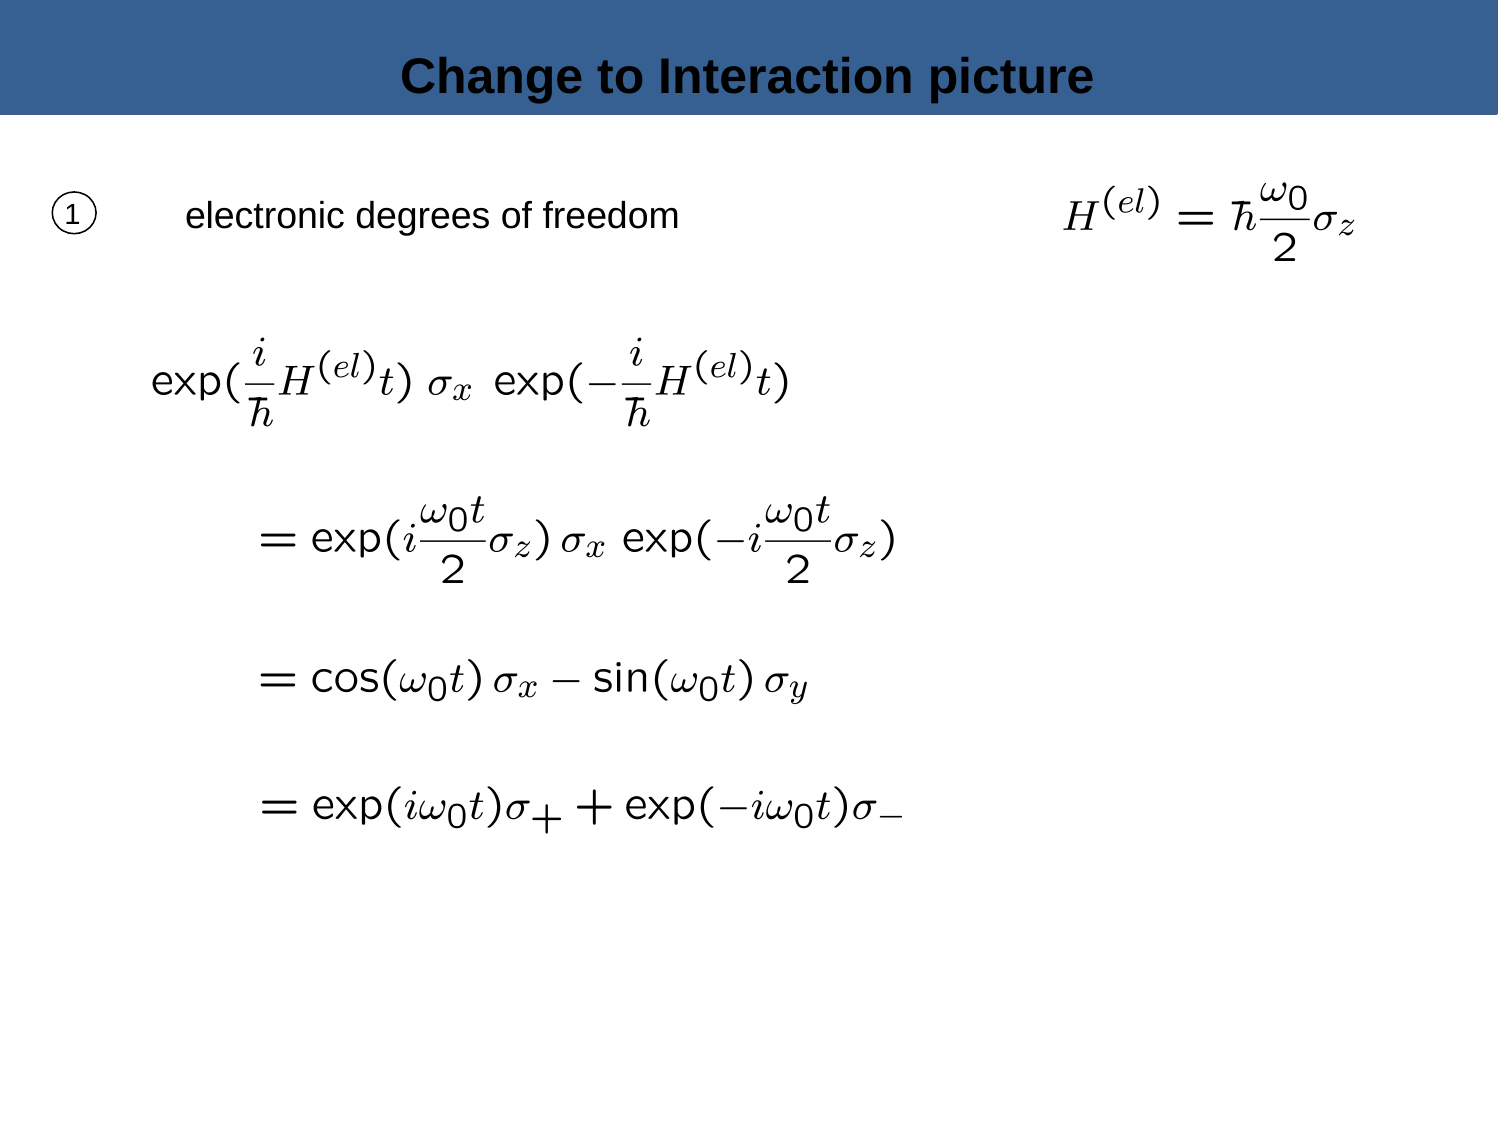

Change to Interaction picture
electronic degrees of freedom
1